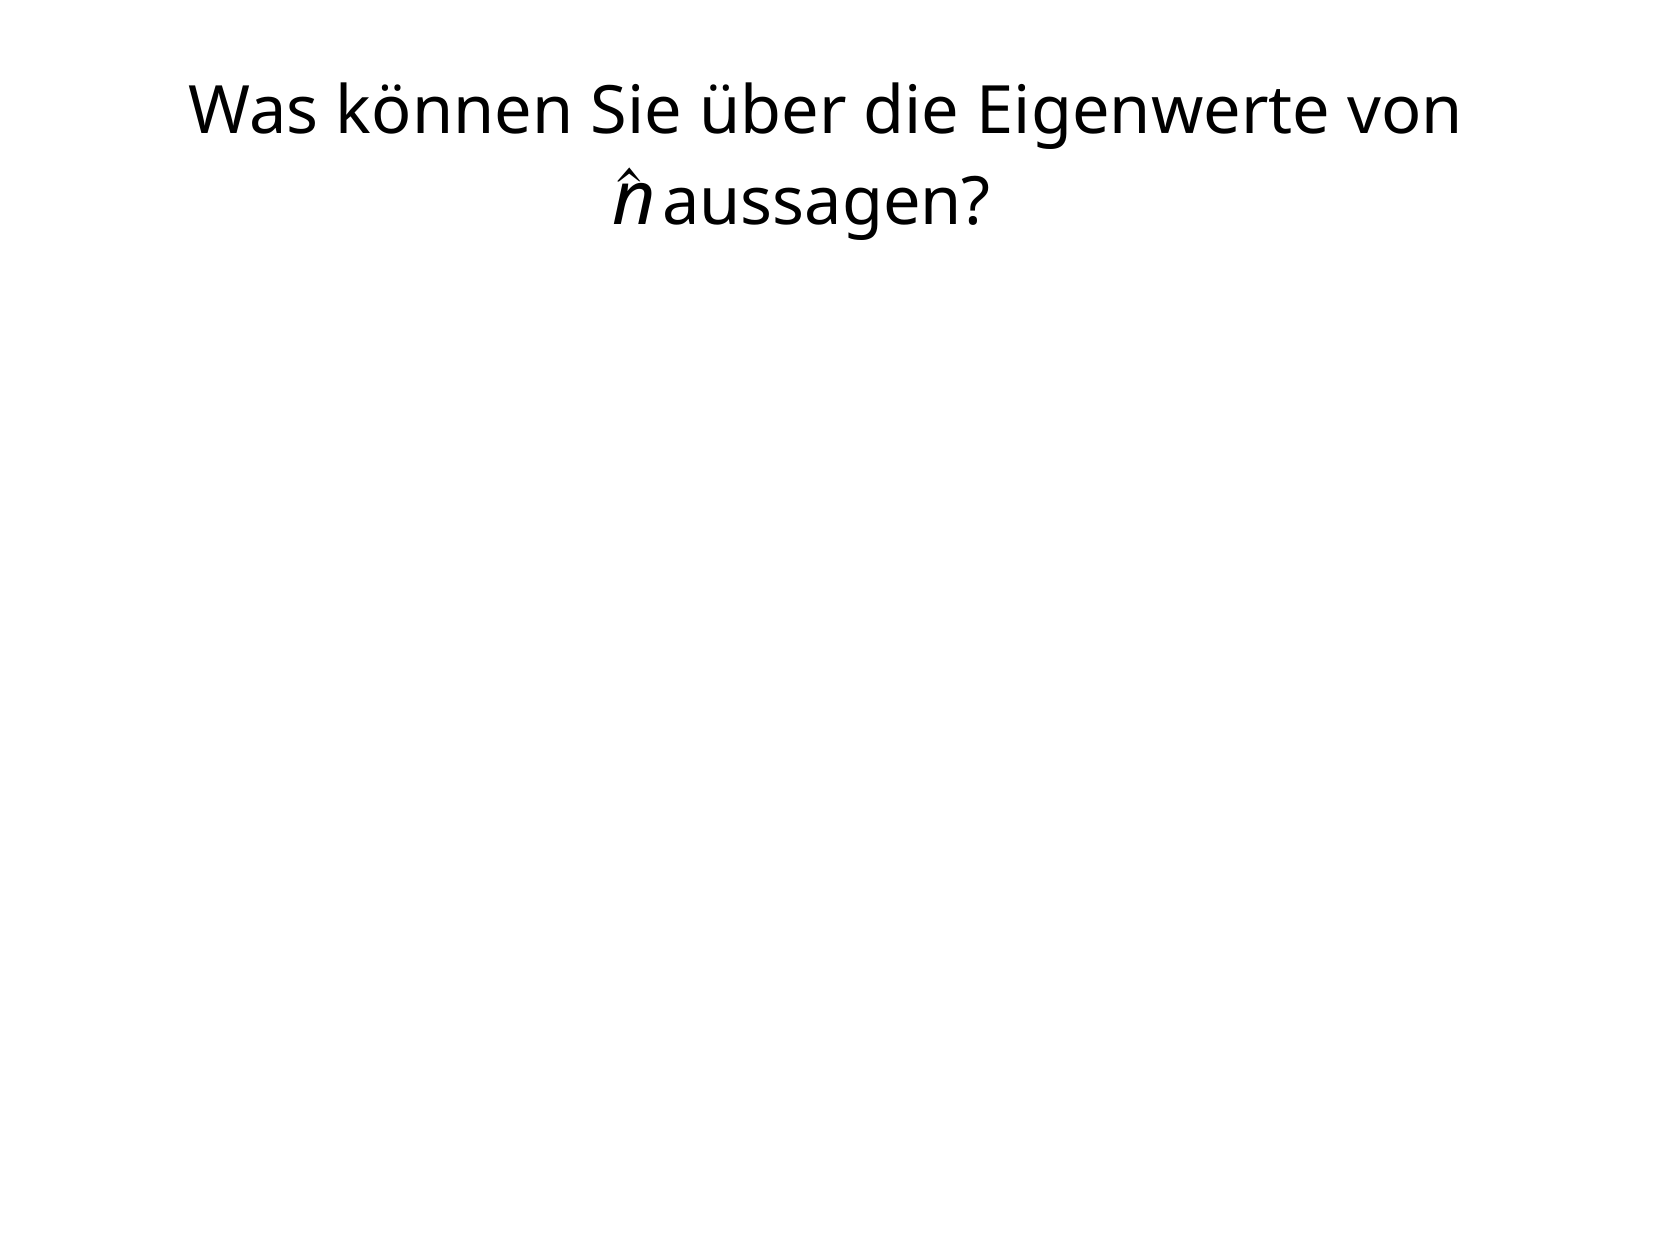

# Was können Sie über die Eigenwerte von aussagen?